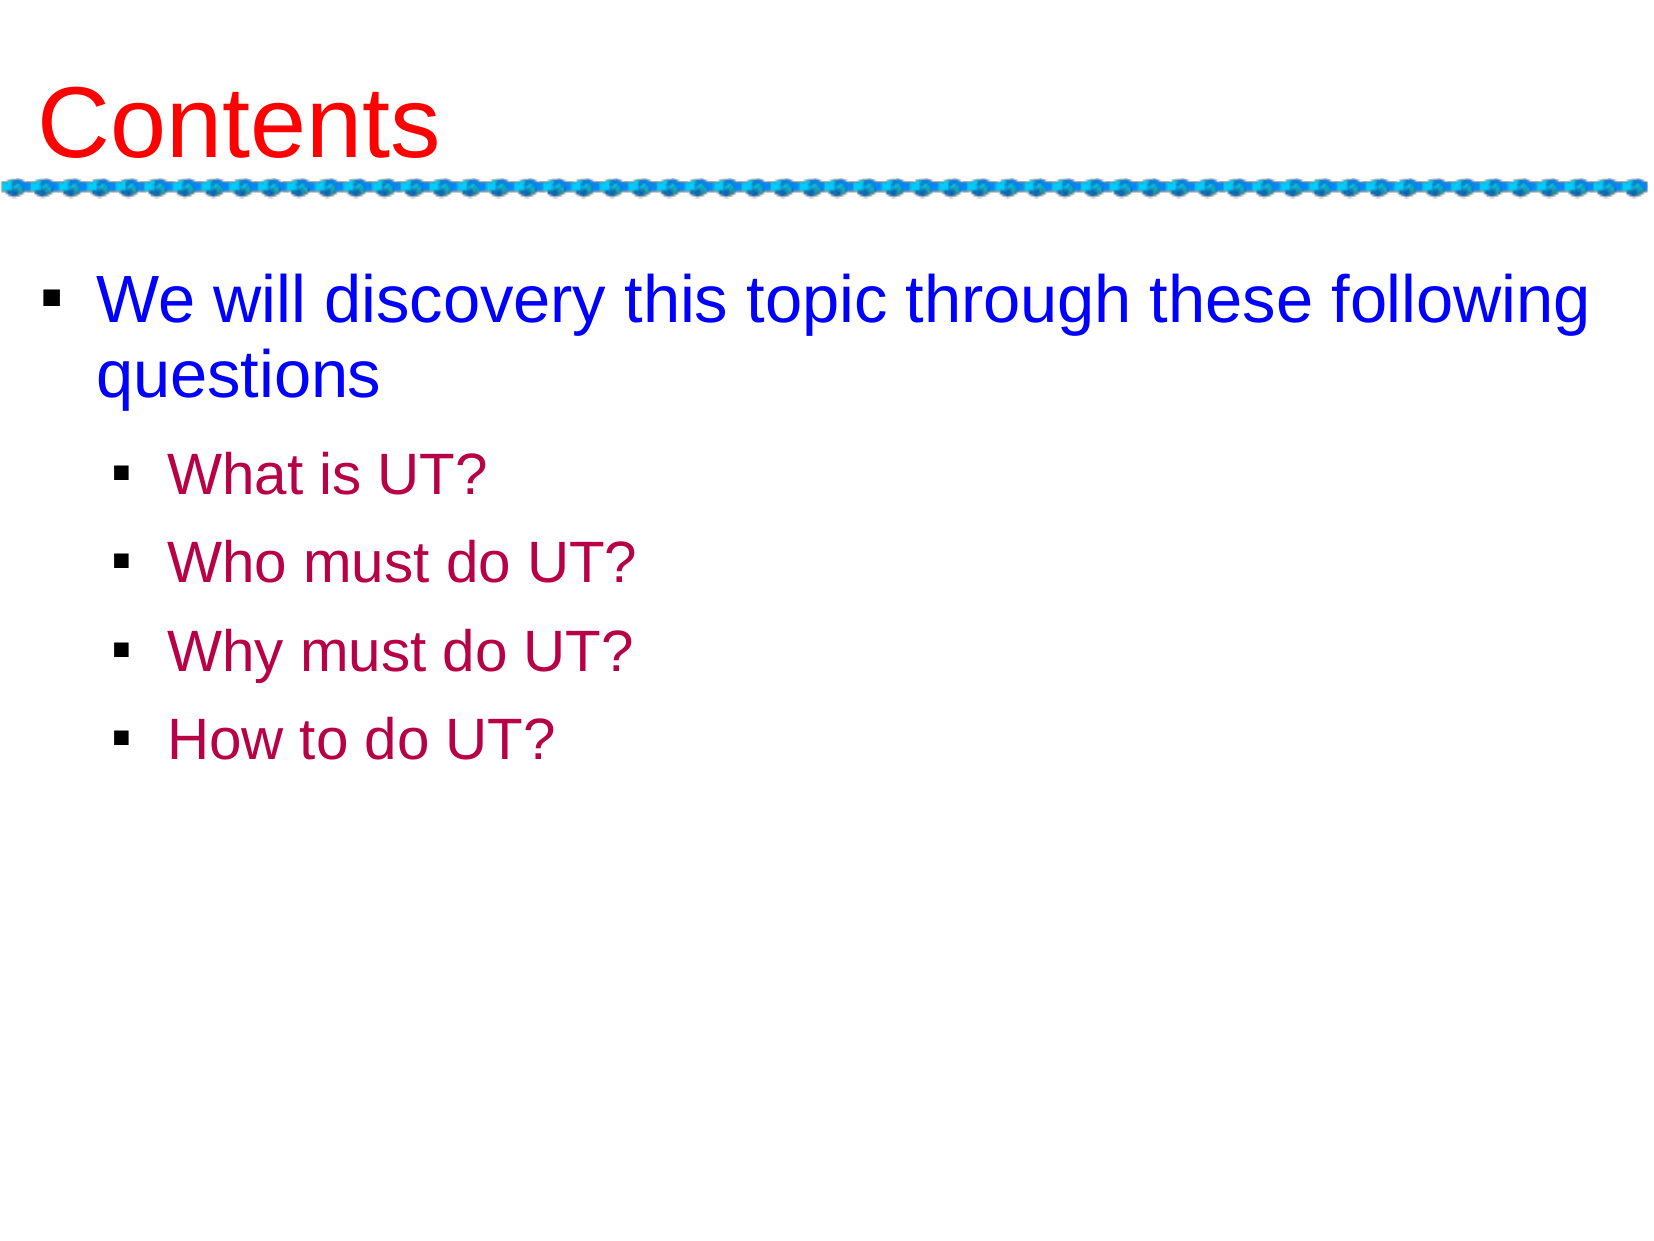

# Contents
We will discovery this topic through these following questions
What is UT?
Who must do UT?
Why must do UT?
How to do UT?